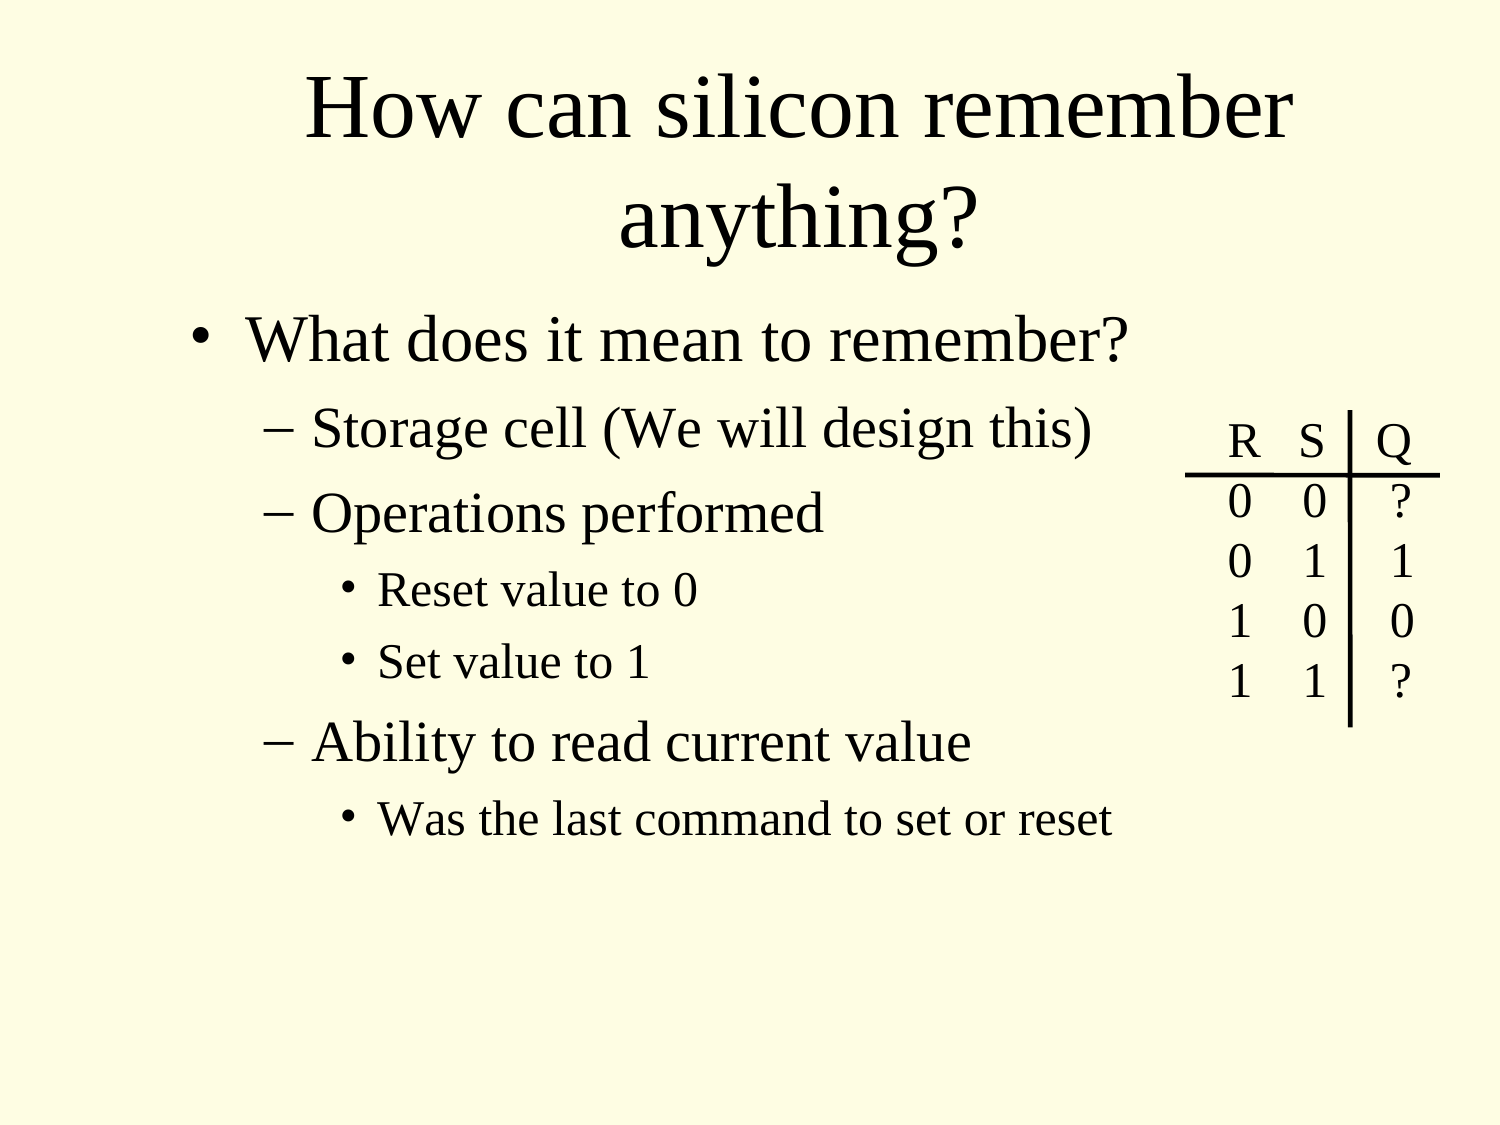

# How can silicon remember anything?
What does it mean to remember?
Storage cell (We will design this)‏
Operations performed
Reset value to 0
Set value to 1
Ability to read current value
Was the last command to set or reset
 R S Q
 0 0 ?
 0 1 1
 1 0 0
 1 1 ?